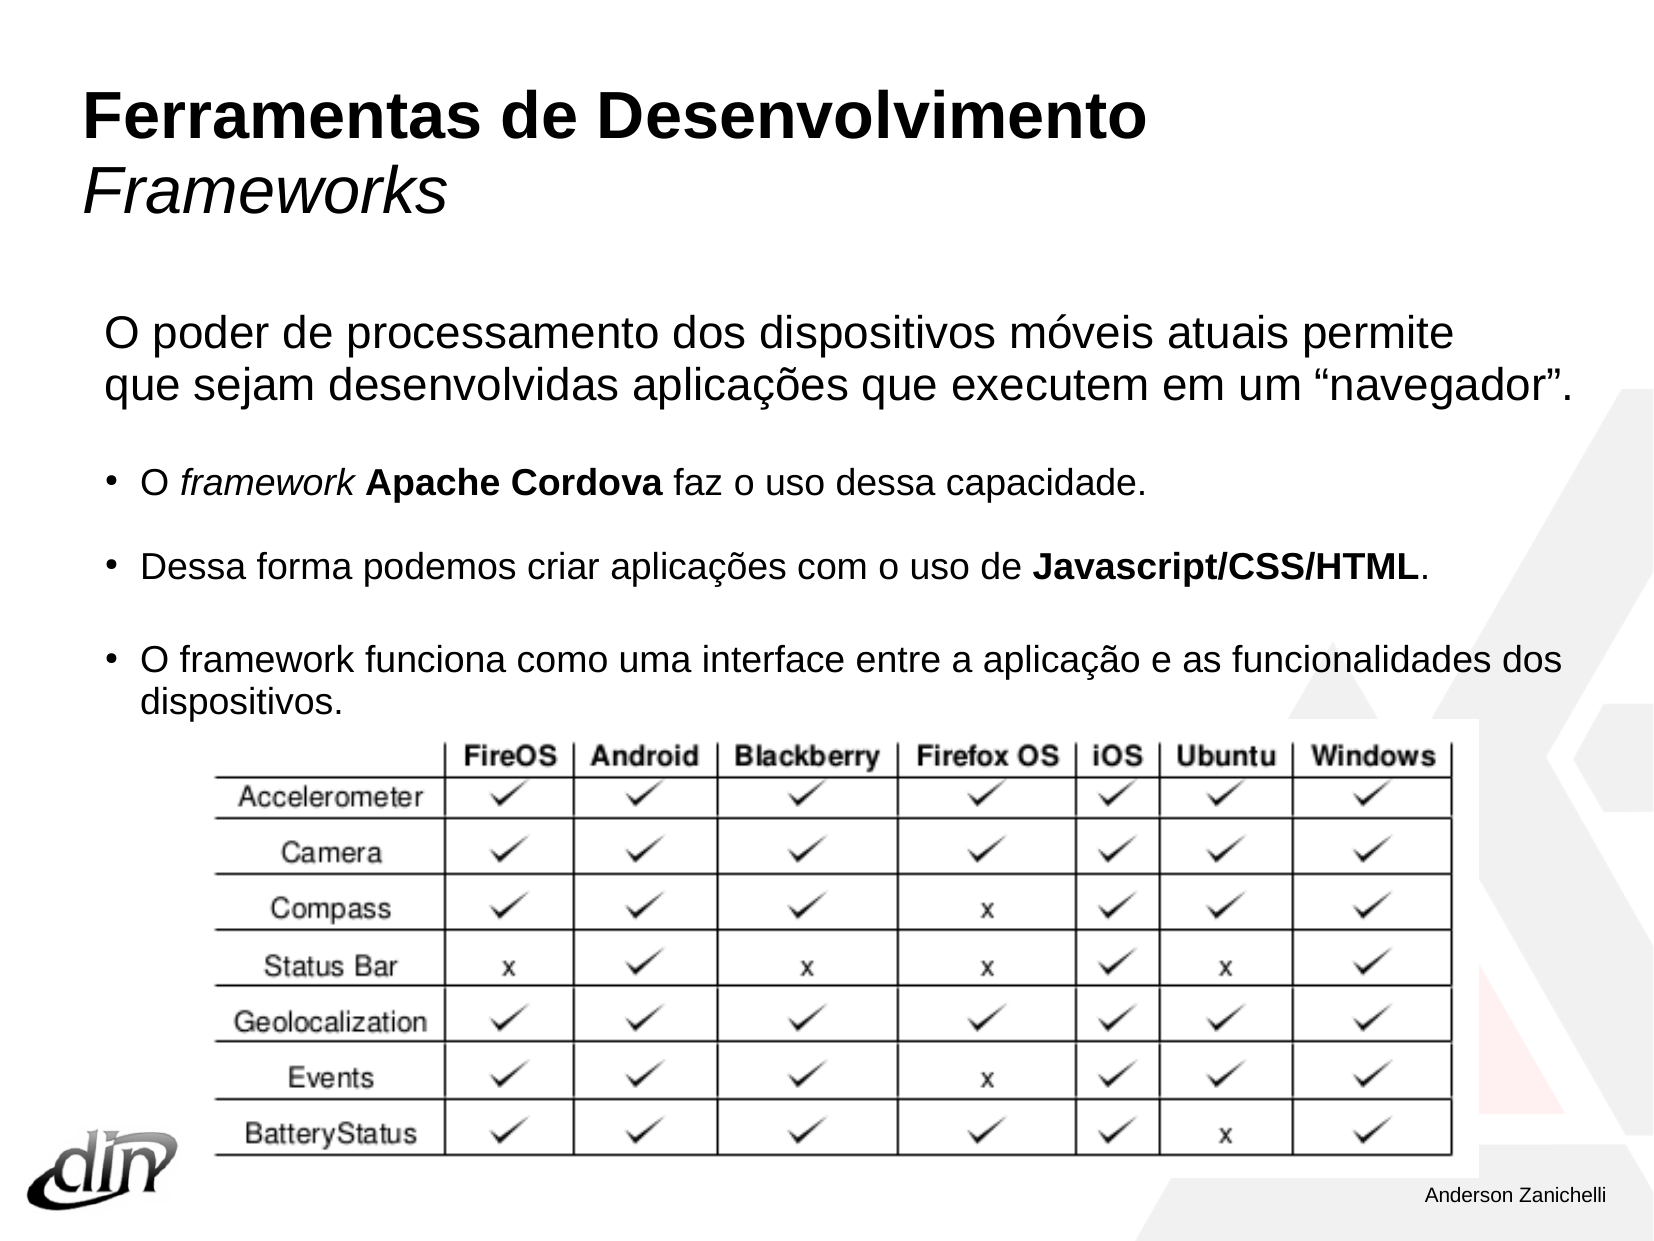

# Ferramentas de Desenvolvimento Frameworks
O poder de processamento dos dispositivos móveis atuais permite
que sejam desenvolvidas aplicações que executem em um “navegador”.
O framework Apache Cordova faz o uso dessa capacidade.
Dessa forma podemos criar aplicações com o uso de Javascript/CSS/HTML.
O framework funciona como uma interface entre a aplicação e as funcionalidades dos
dispositivos.
Anderson Zanichelli